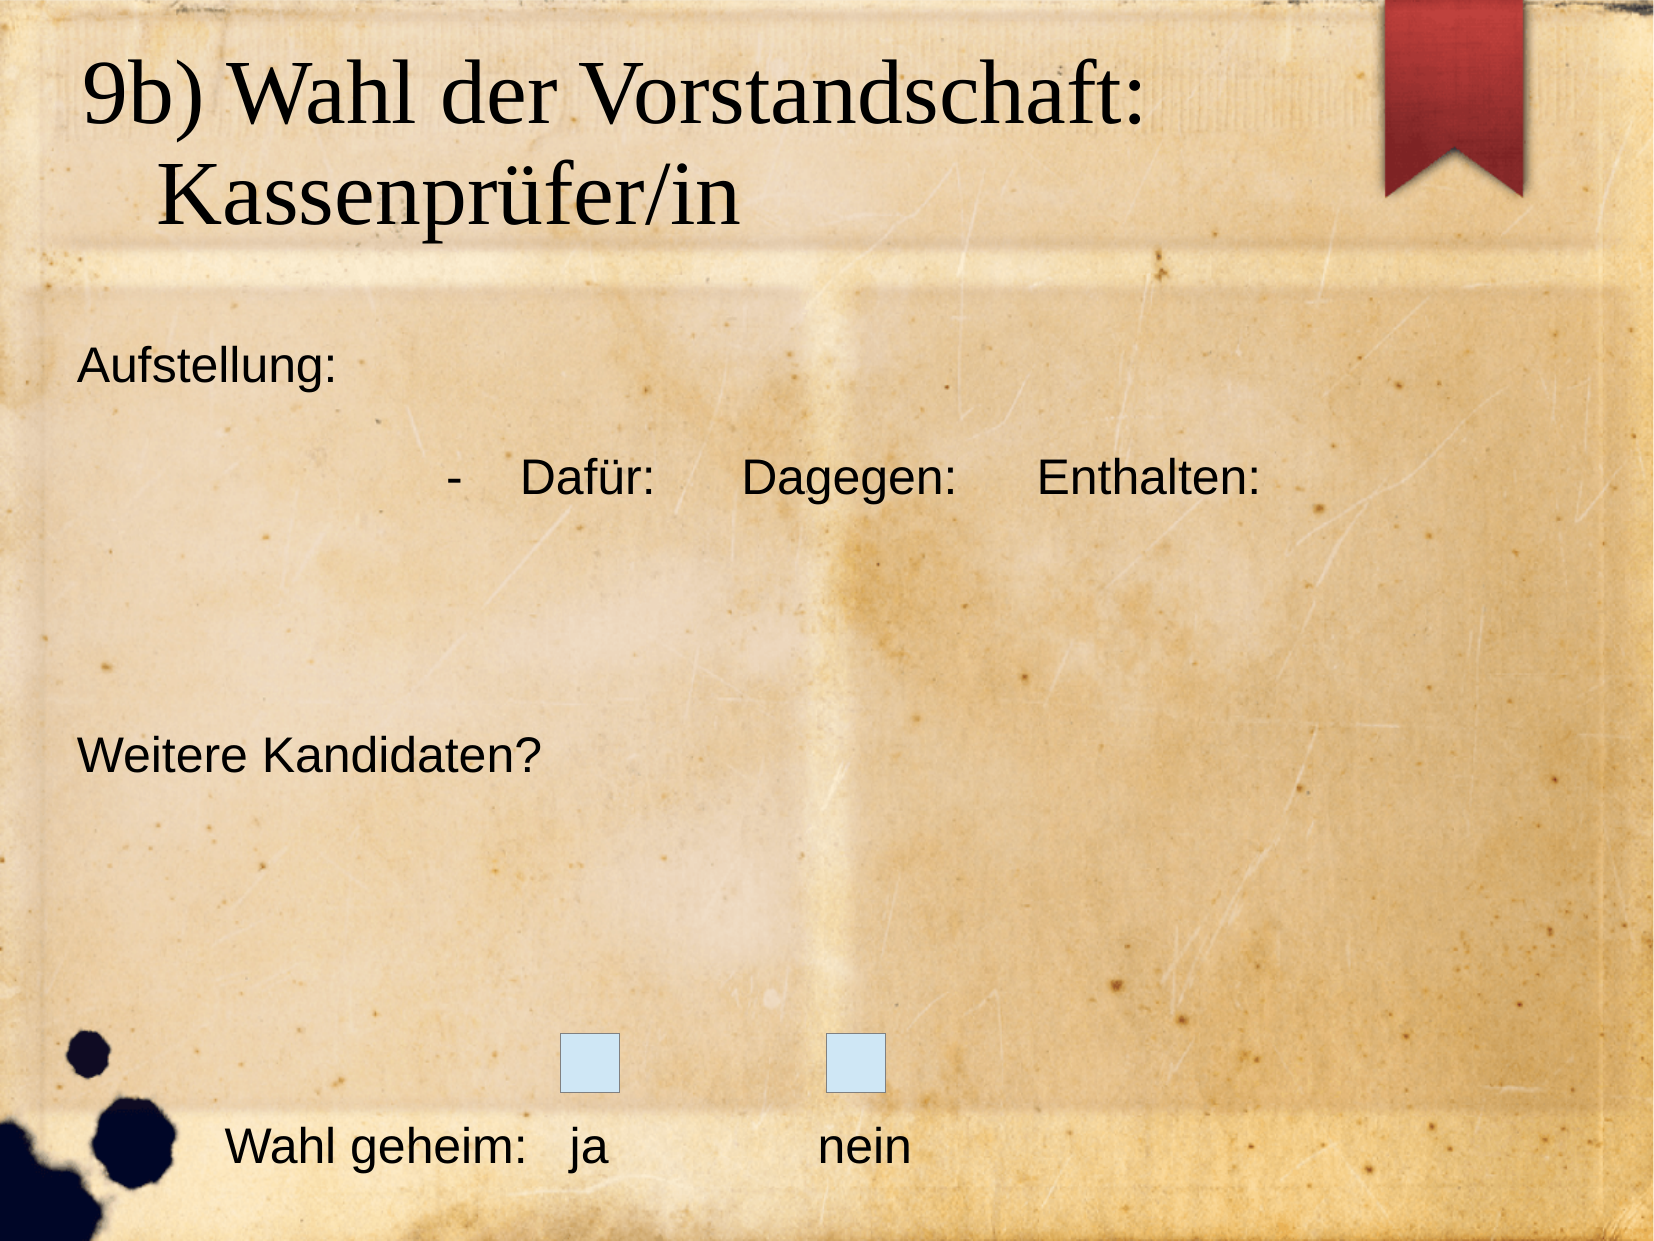

# 9b) Wahl der Vorstandschaft: Kassenprüfer/in
Aufstellung:
					-	Dafür:		Dagegen:		Enthalten:
Weitere Kandidaten?
		Wahl geheim: ja nein